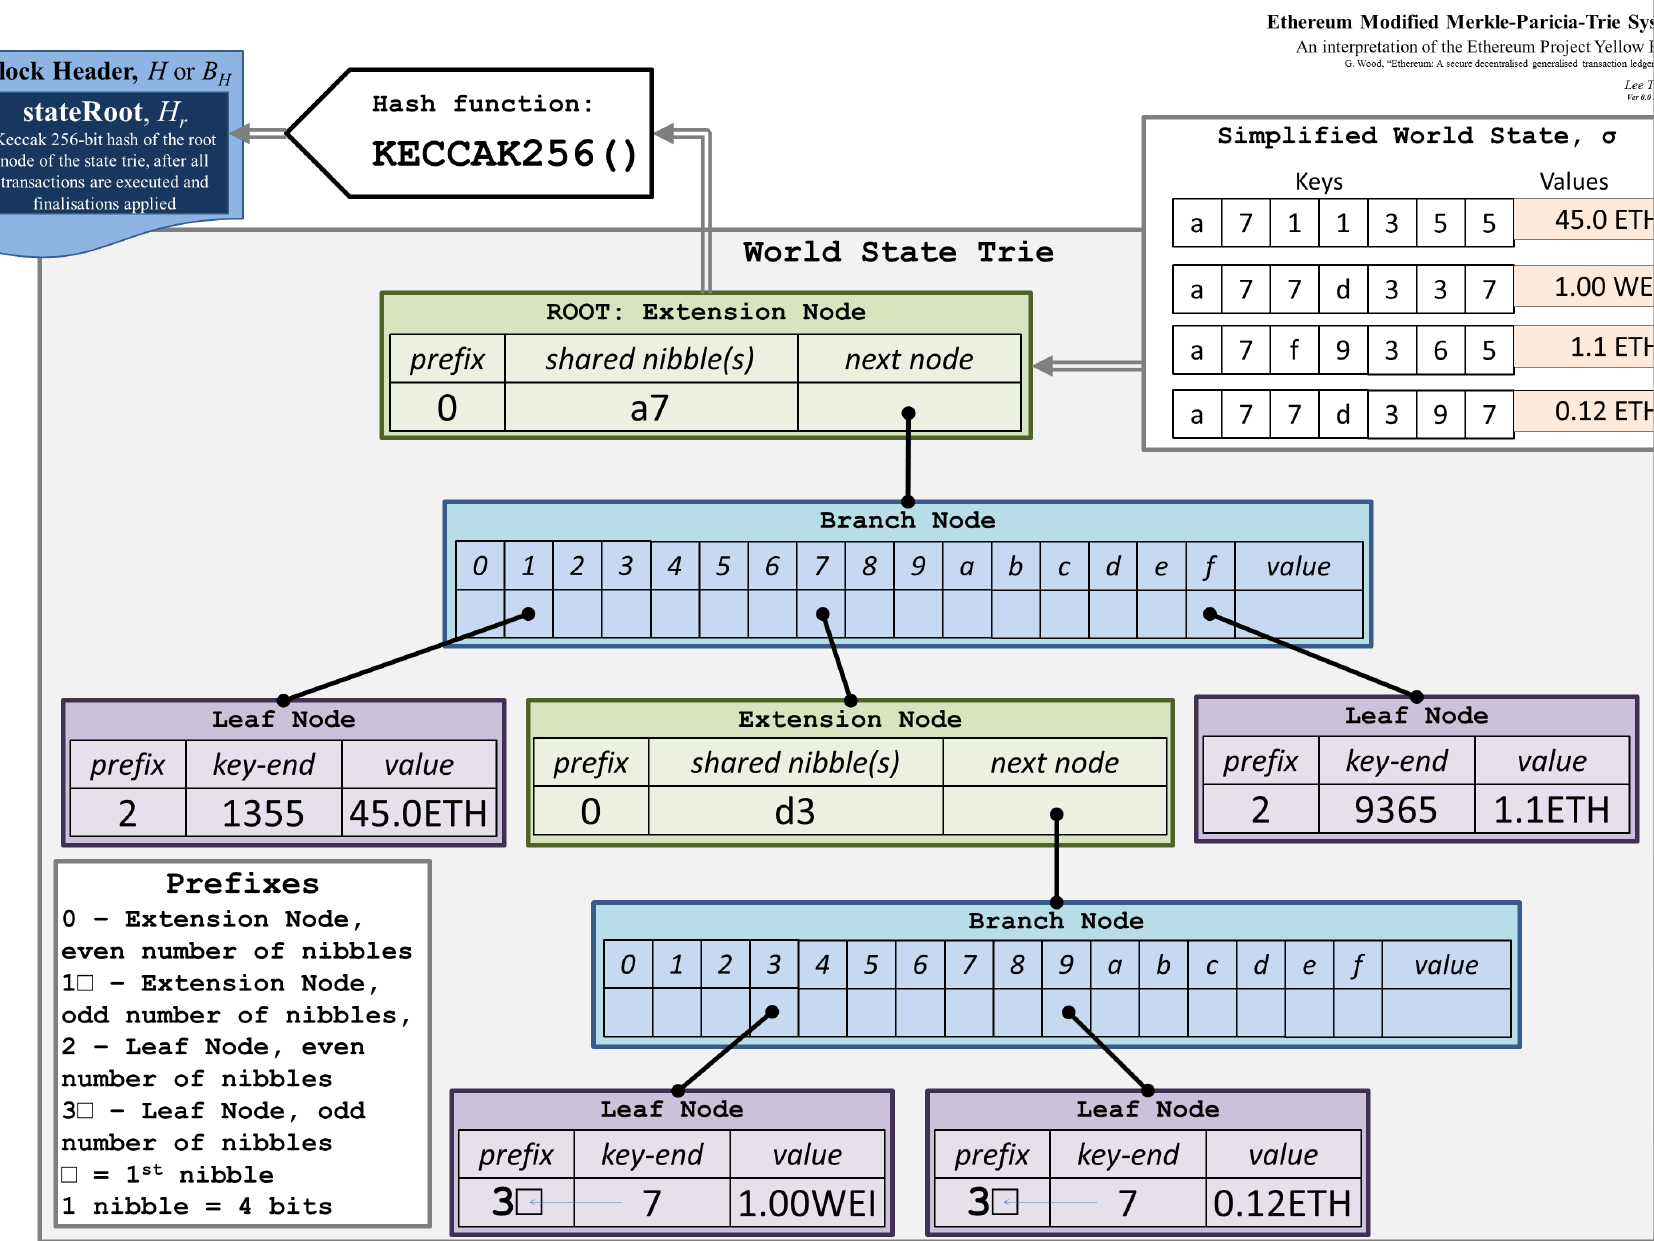

# Merklee-patricia Tries
PATRICIA – Practical Algorithm To Retrieve Information Coded In Alphanumberic